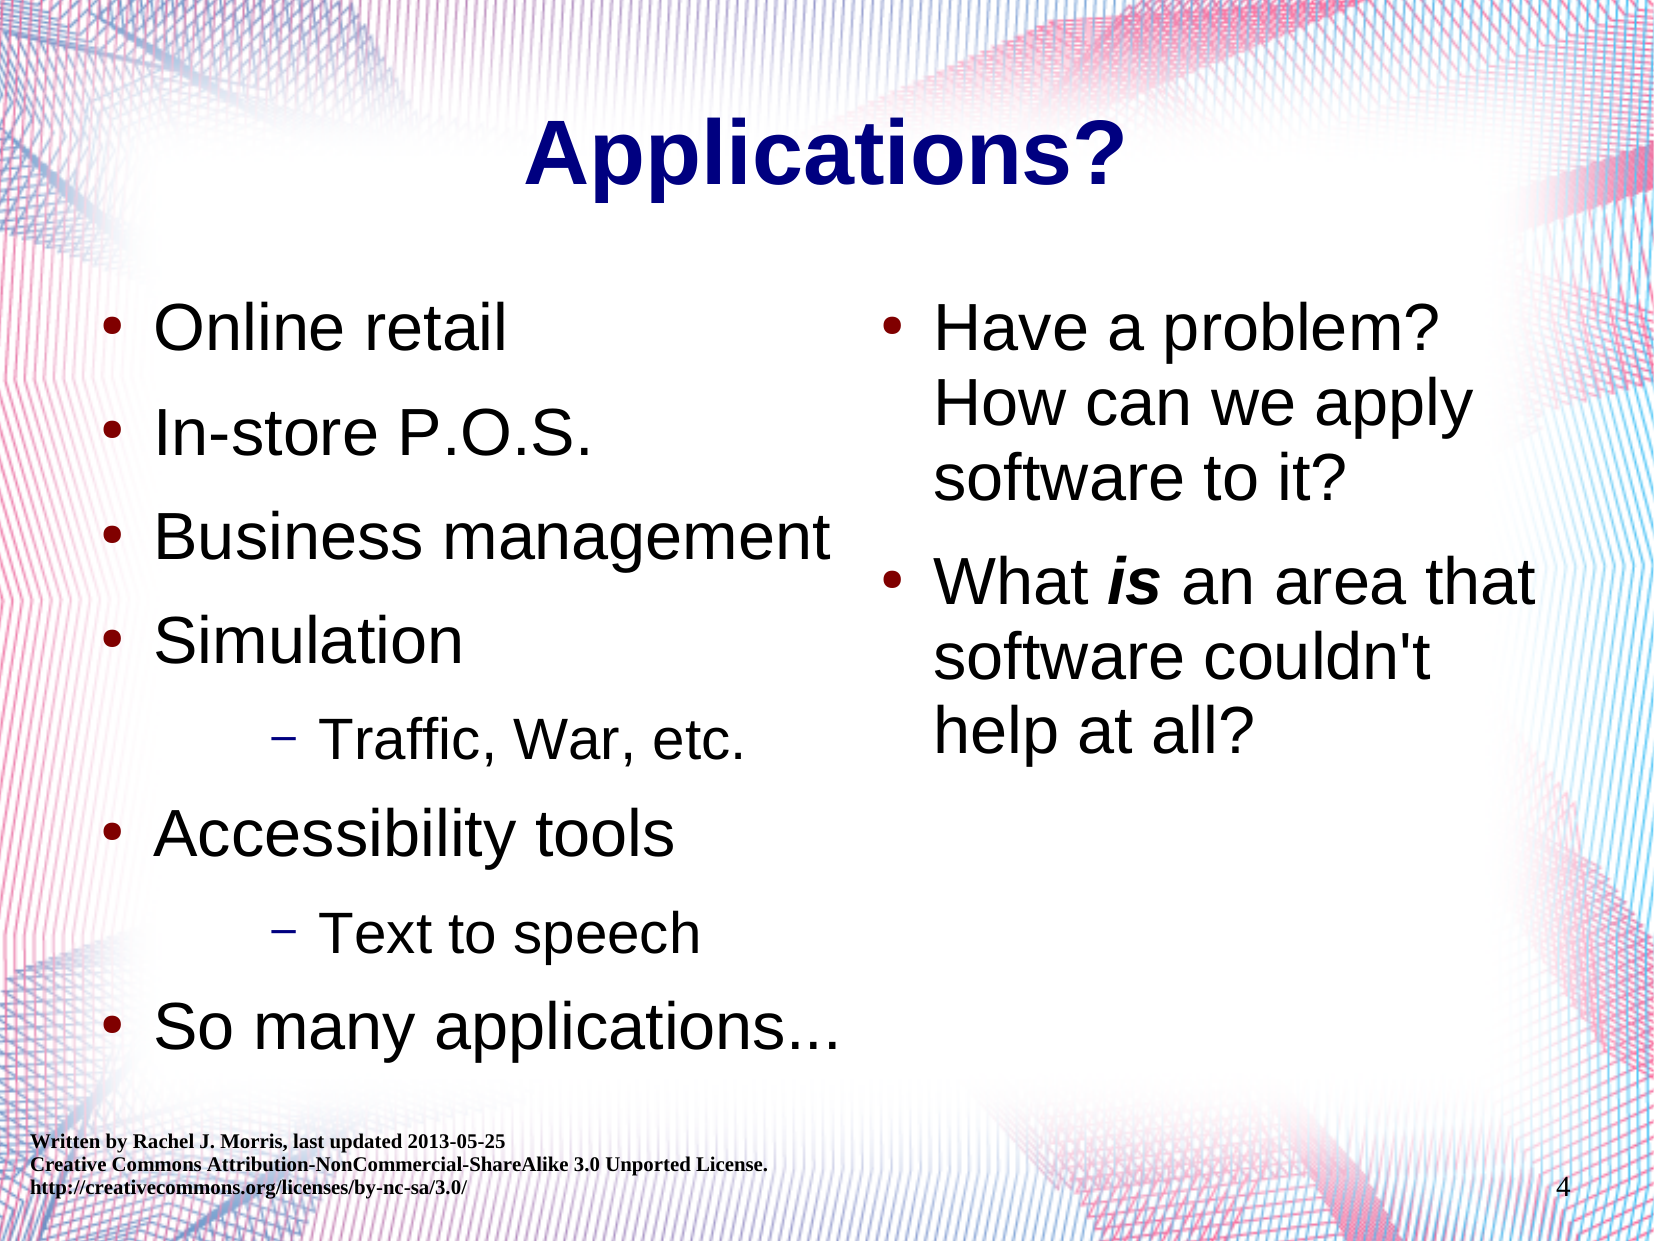

# Applications?
Online retail
In-store P.O.S.
Business management
Simulation
Traffic, War, etc.
Accessibility tools
Text to speech
So many applications...
Have a problem? How can we apply software to it?
What is an area that software couldn't help at all?
4